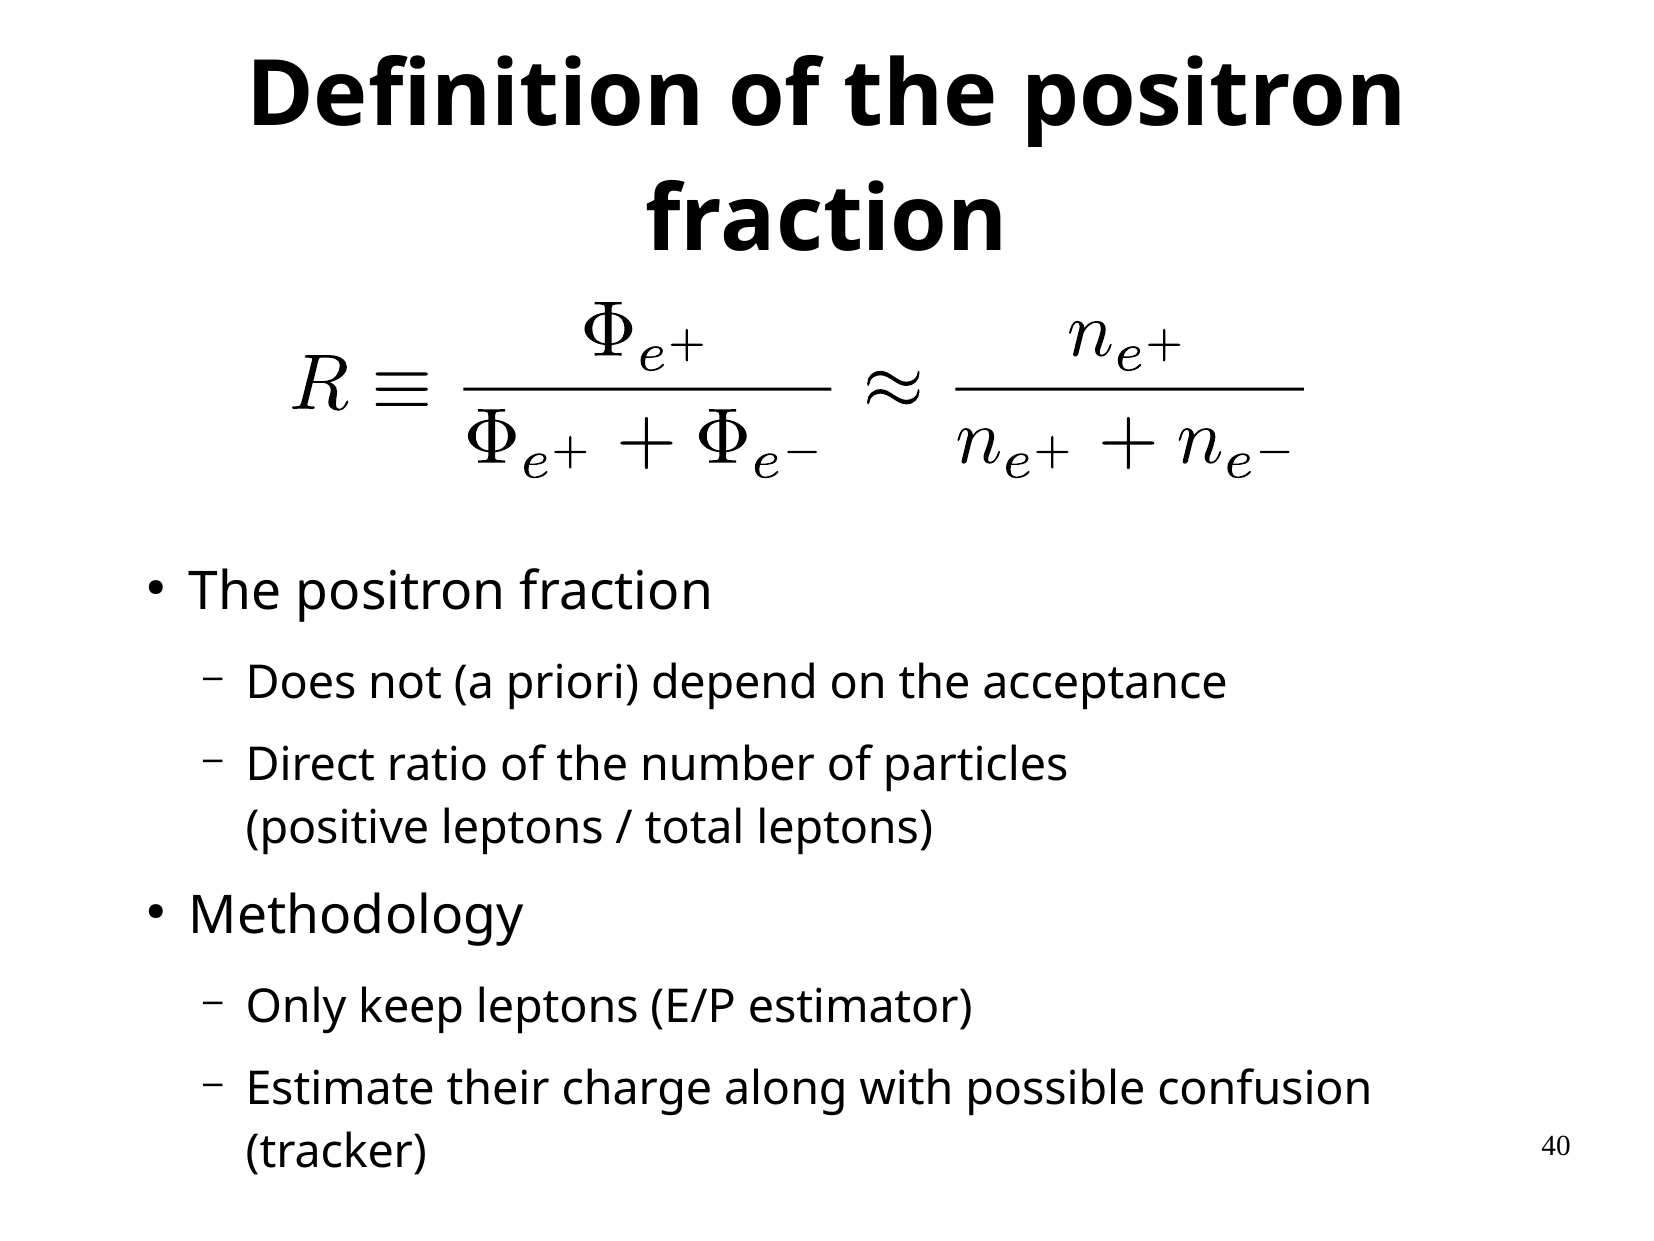

# Definition of the positron fraction
The positron fraction
Does not (a priori) depend on the acceptance
Direct ratio of the number of particles
(positive leptons / total leptons)
Methodology
Only keep leptons (E/P estimator)
Estimate their charge along with possible confusion (tracker)
40